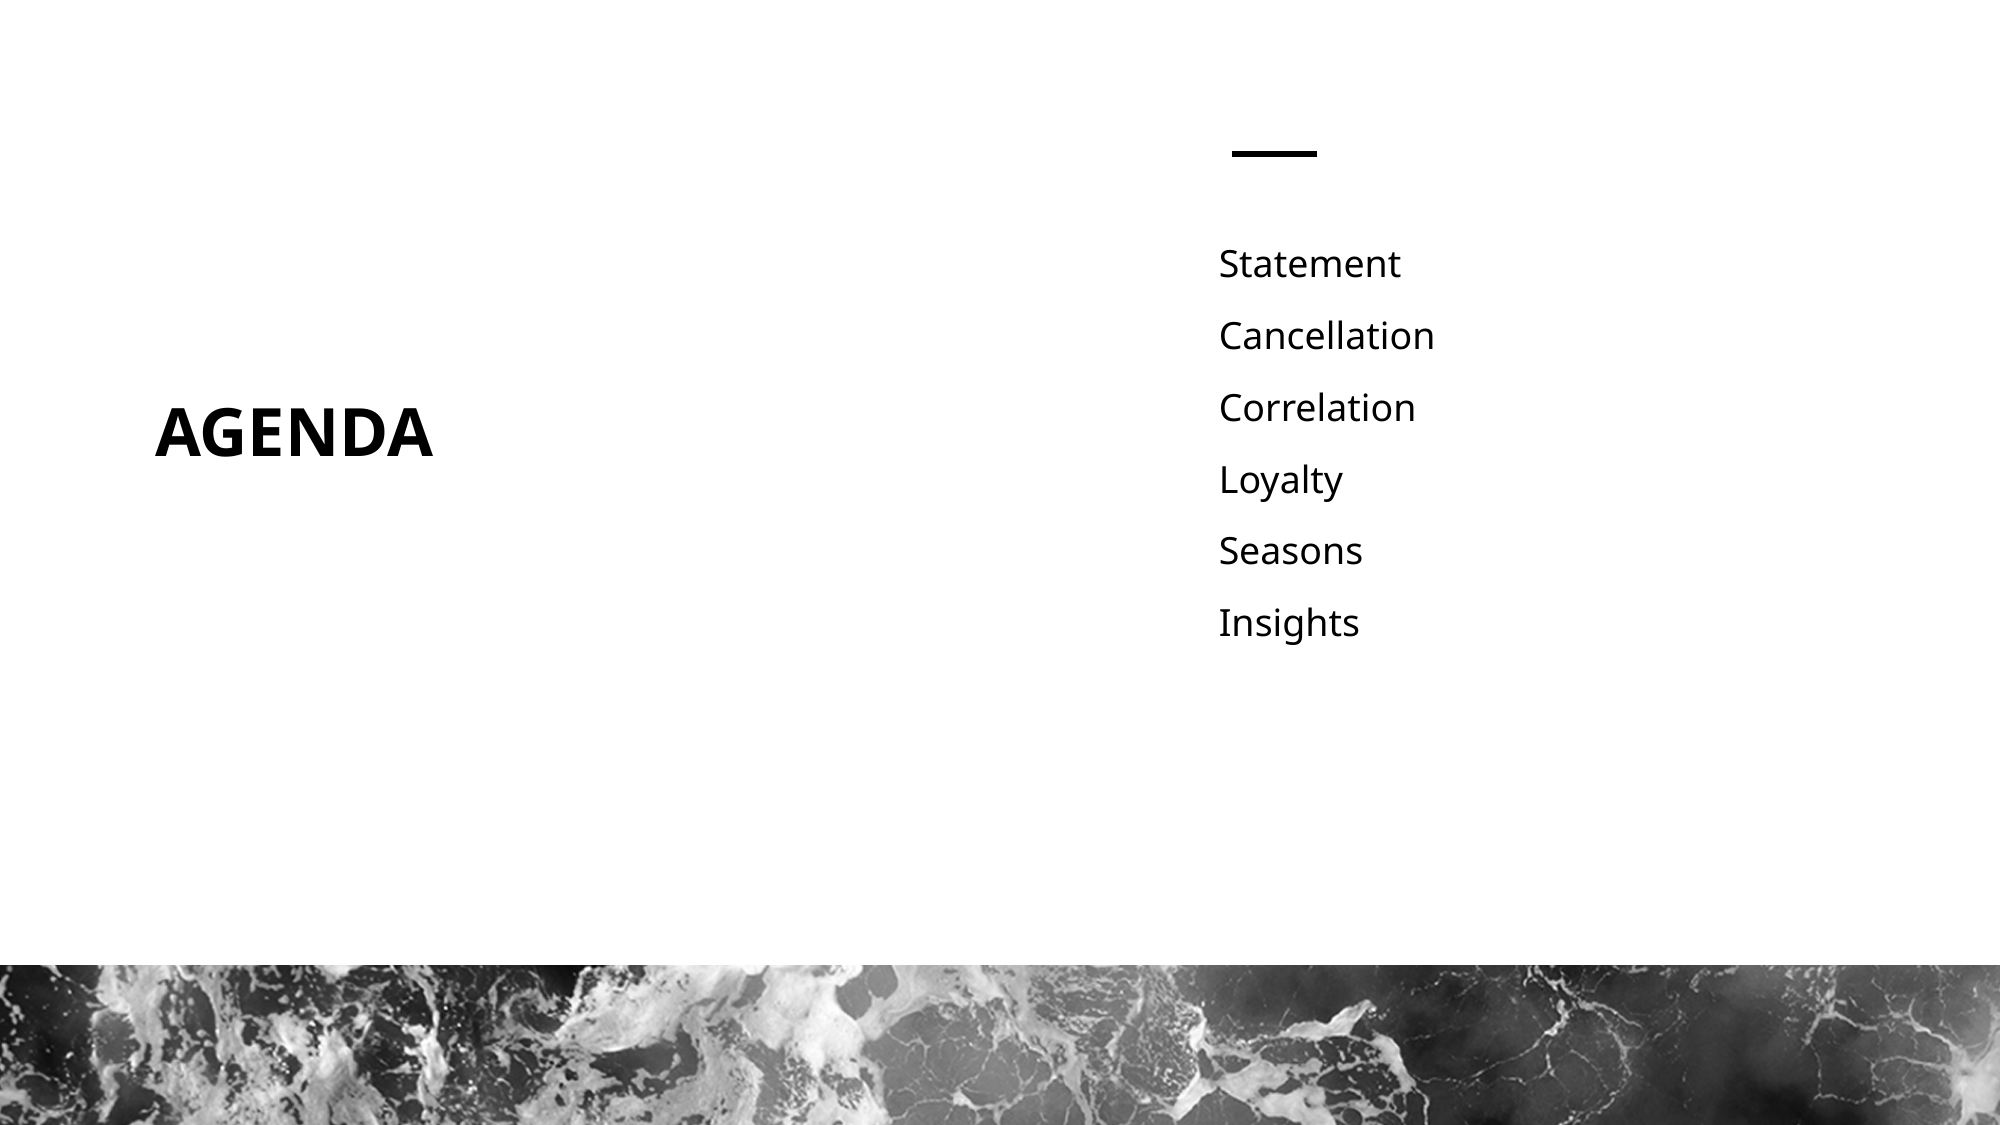

# Statement
Cancellation
Correlation
Loyalty
Seasons
Insights
agenda